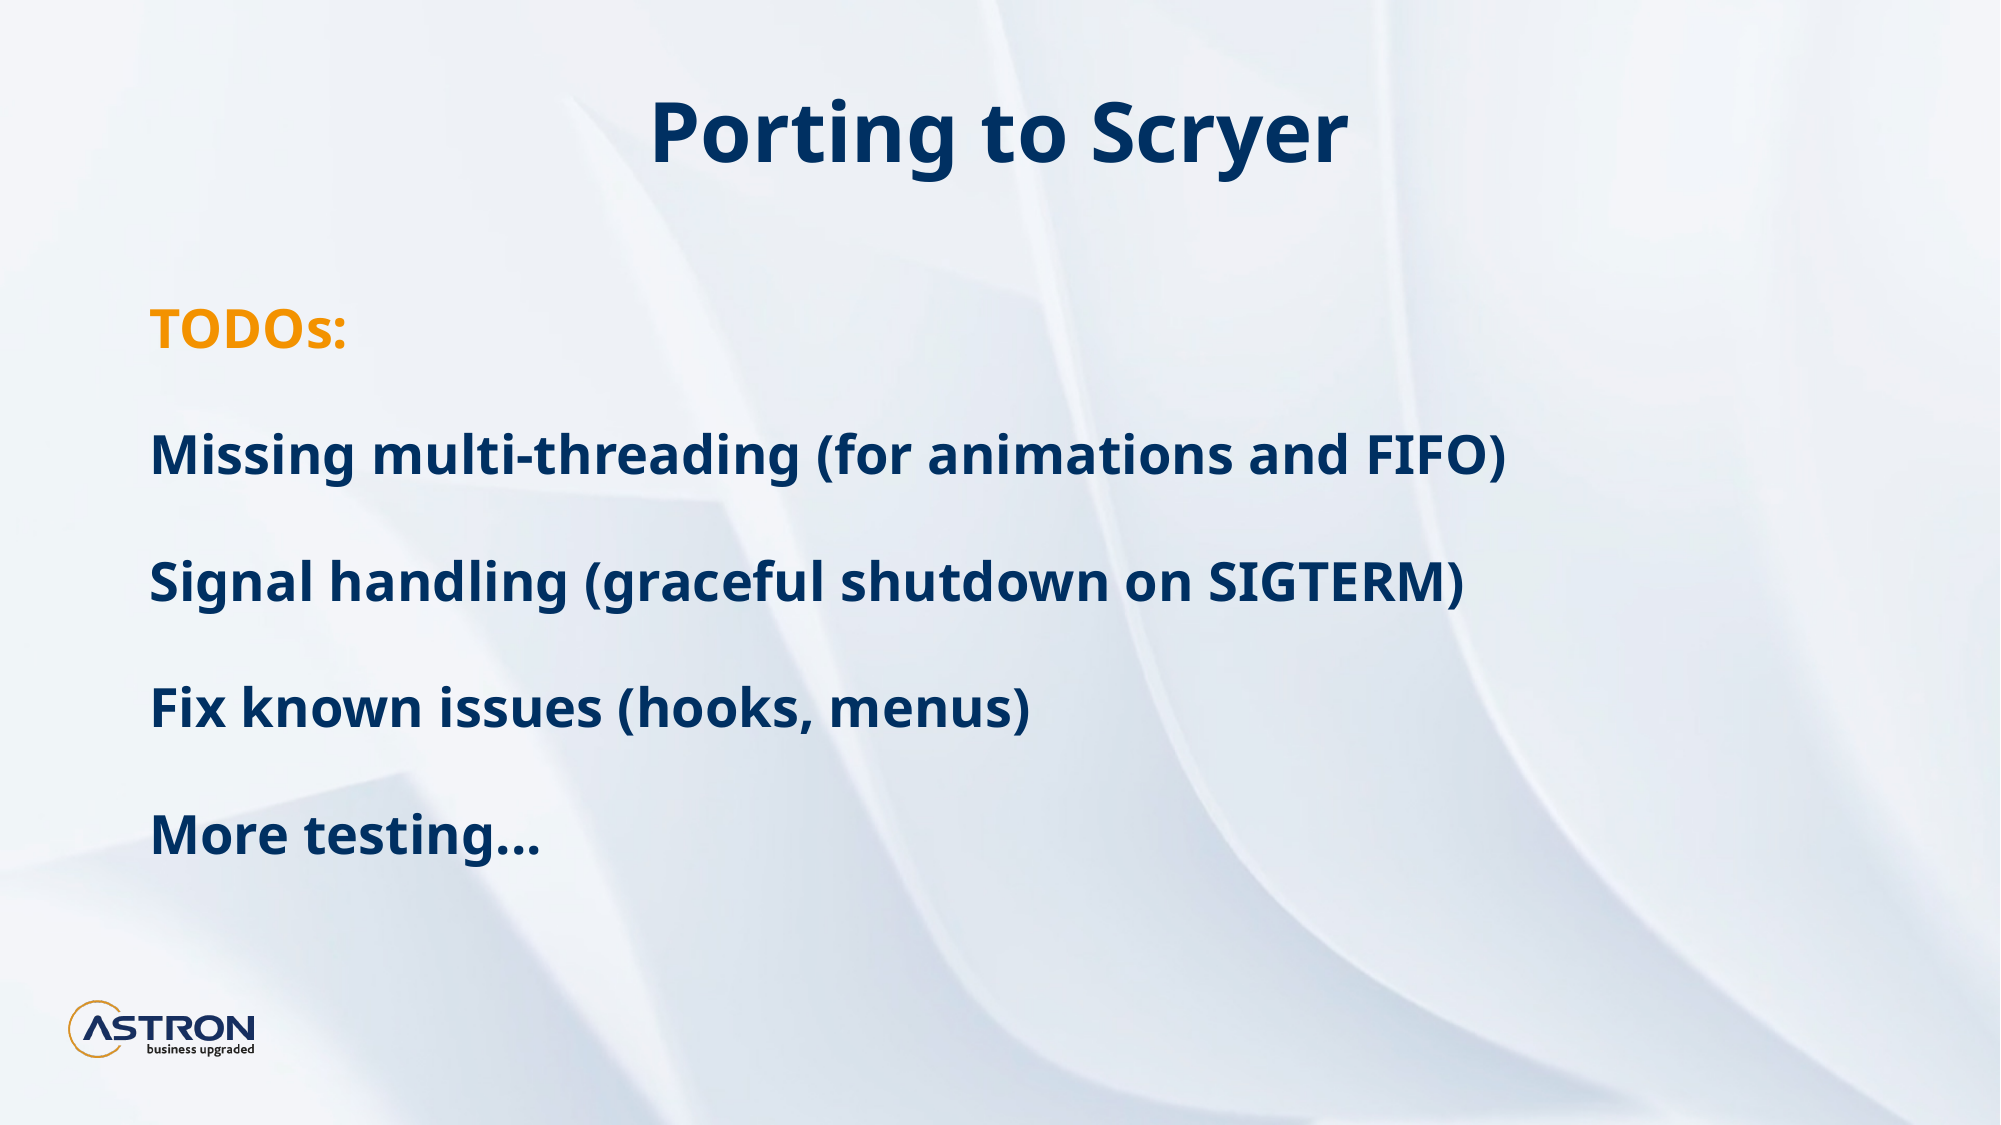

# Porting to Scryer
TODOs:
Missing multi-threading (for animations and FIFO)
Signal handling (graceful shutdown on SIGTERM)
Fix known issues (hooks, menus)
More testing...